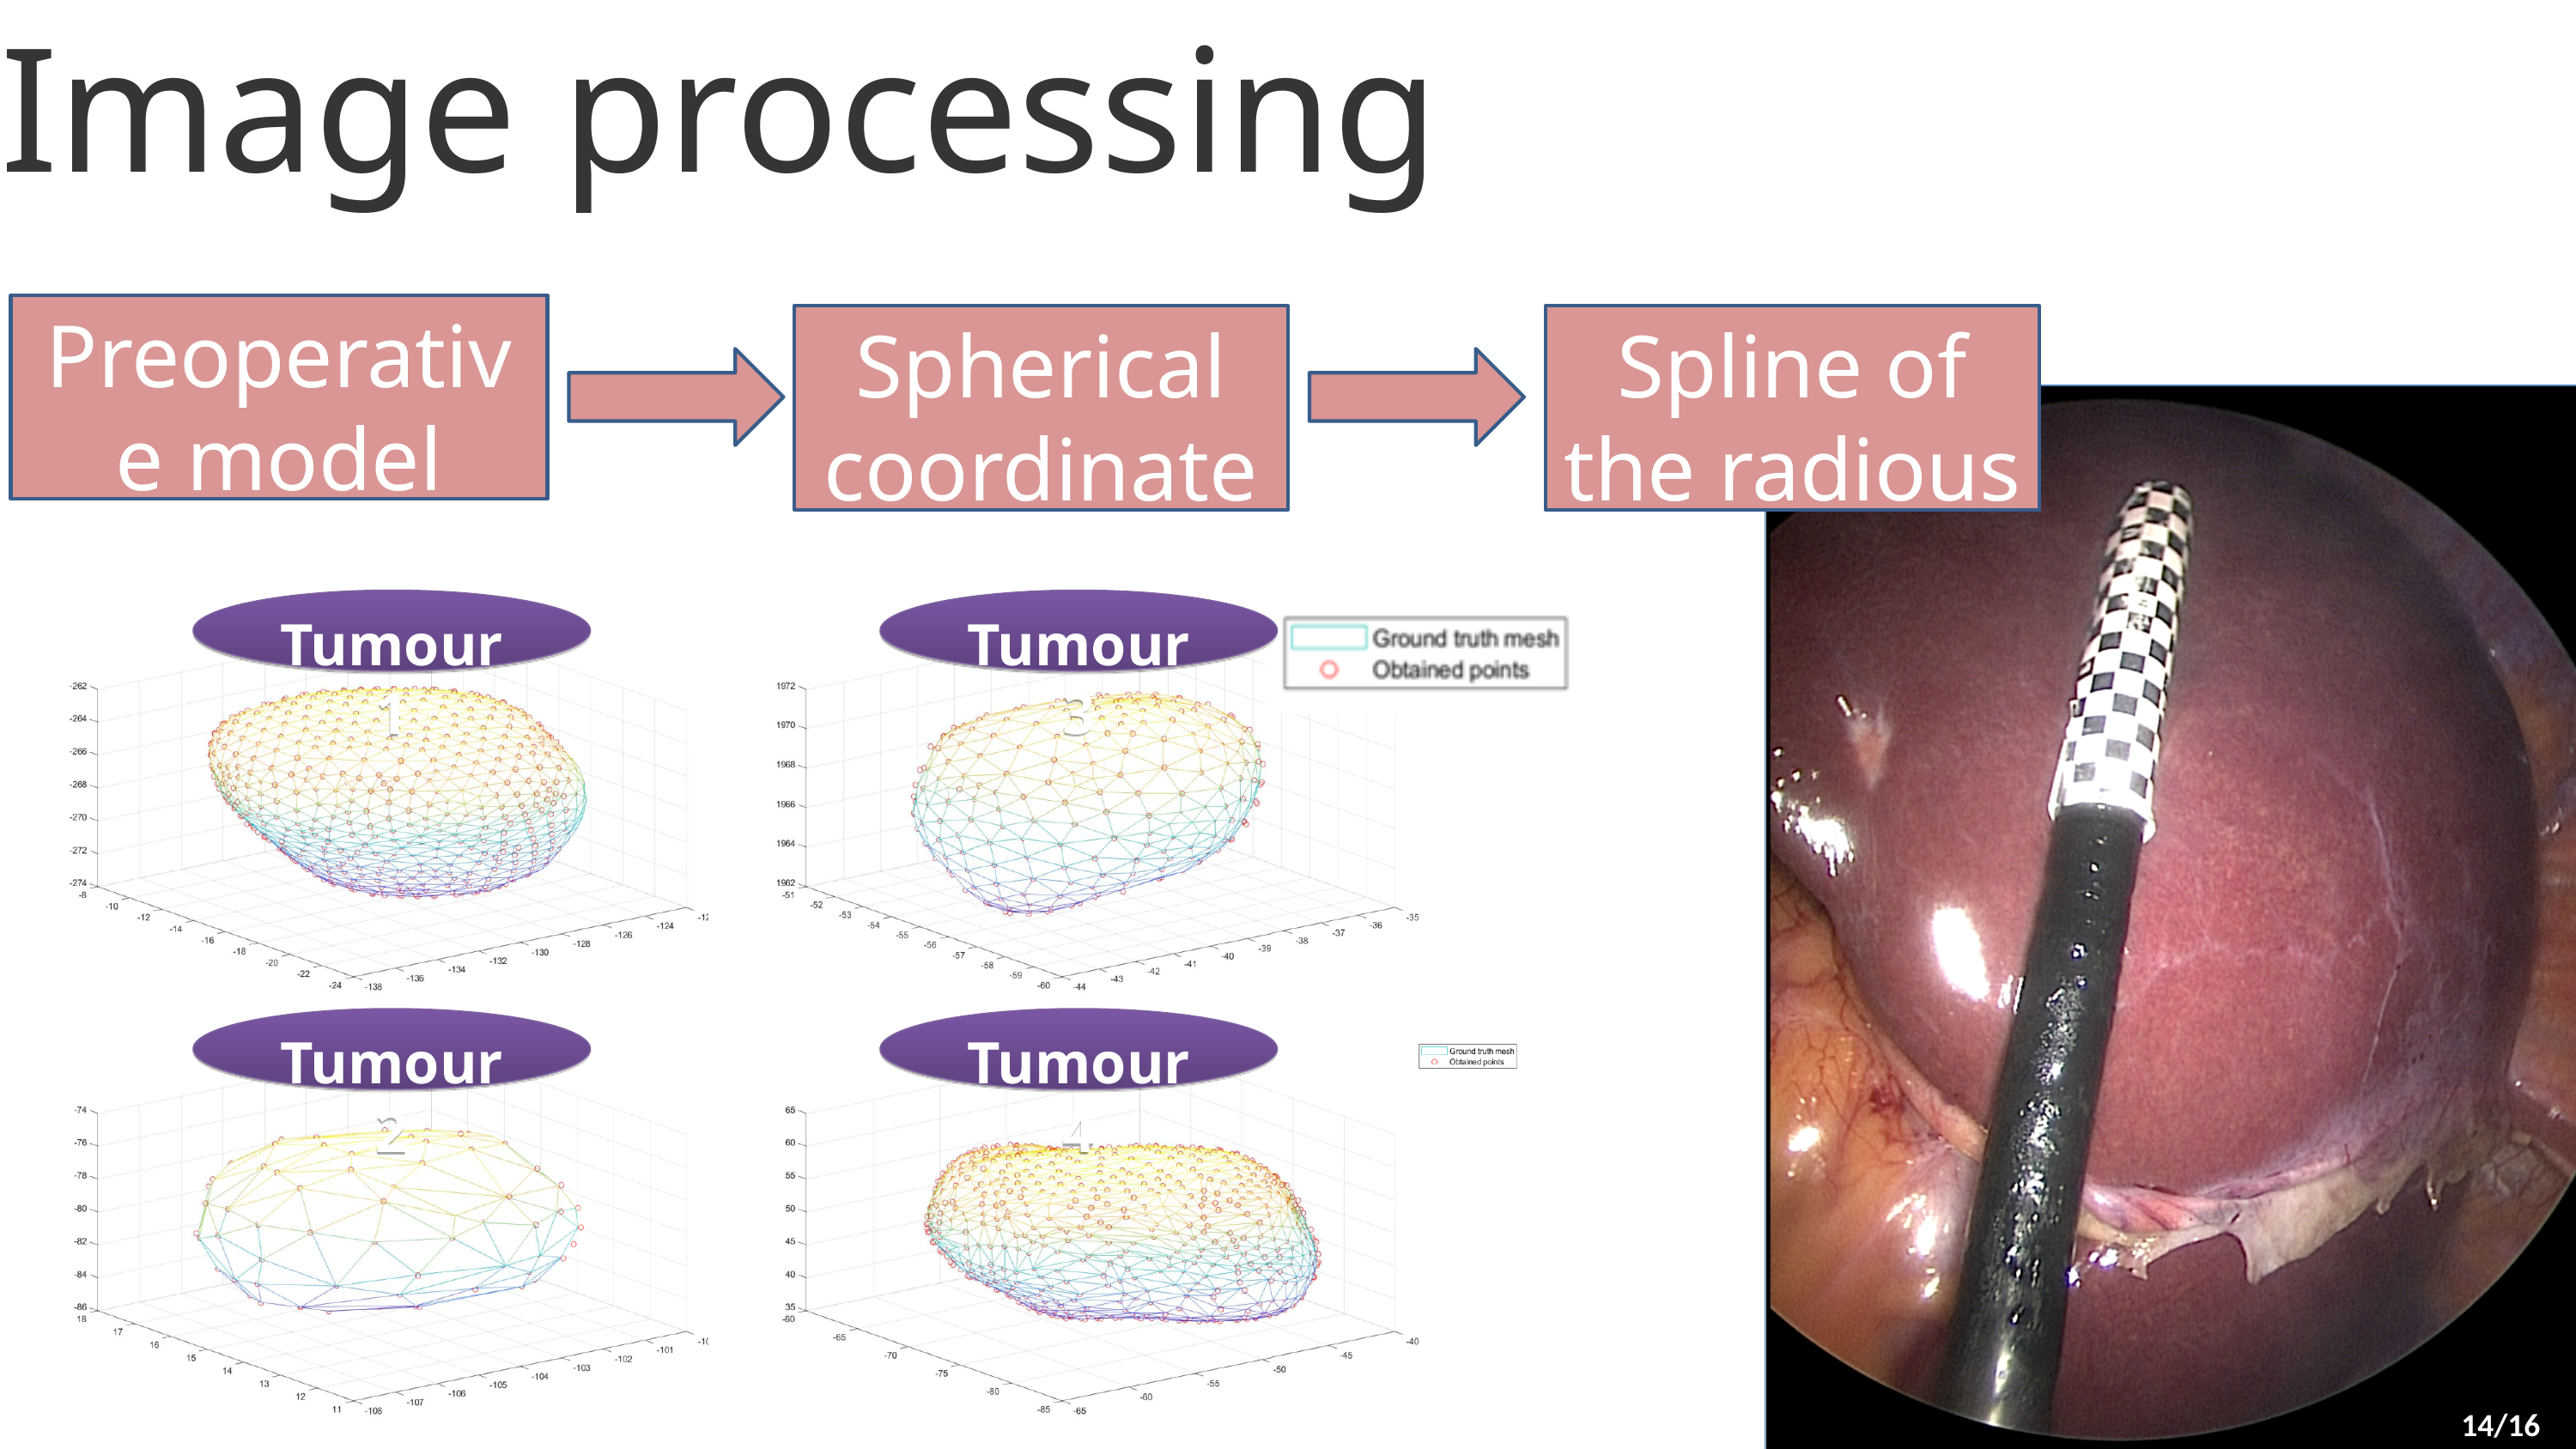

Image processing
Preoperative model
Spherical coordinates
Spline of the radious
Tumour 1
Tumour 3
Tumour 2
Tumour 4
14/16